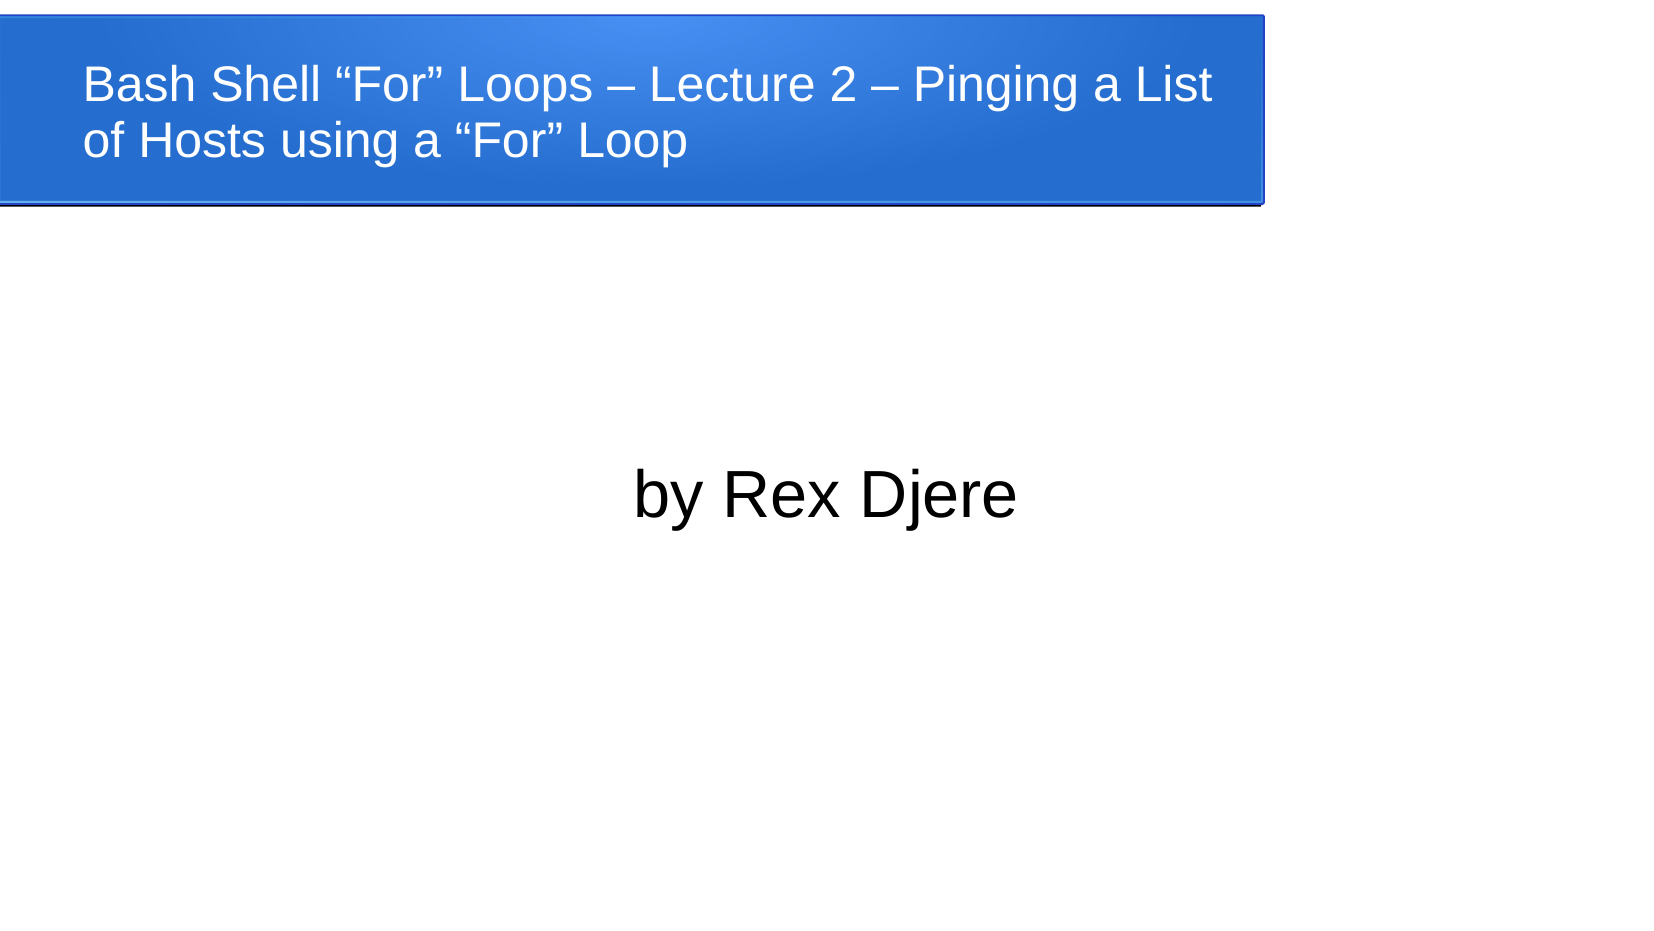

# Bash Shell “For” Loops – Lecture 2 – Pinging a List of Hosts using a “For” Loop
by Rex Djere